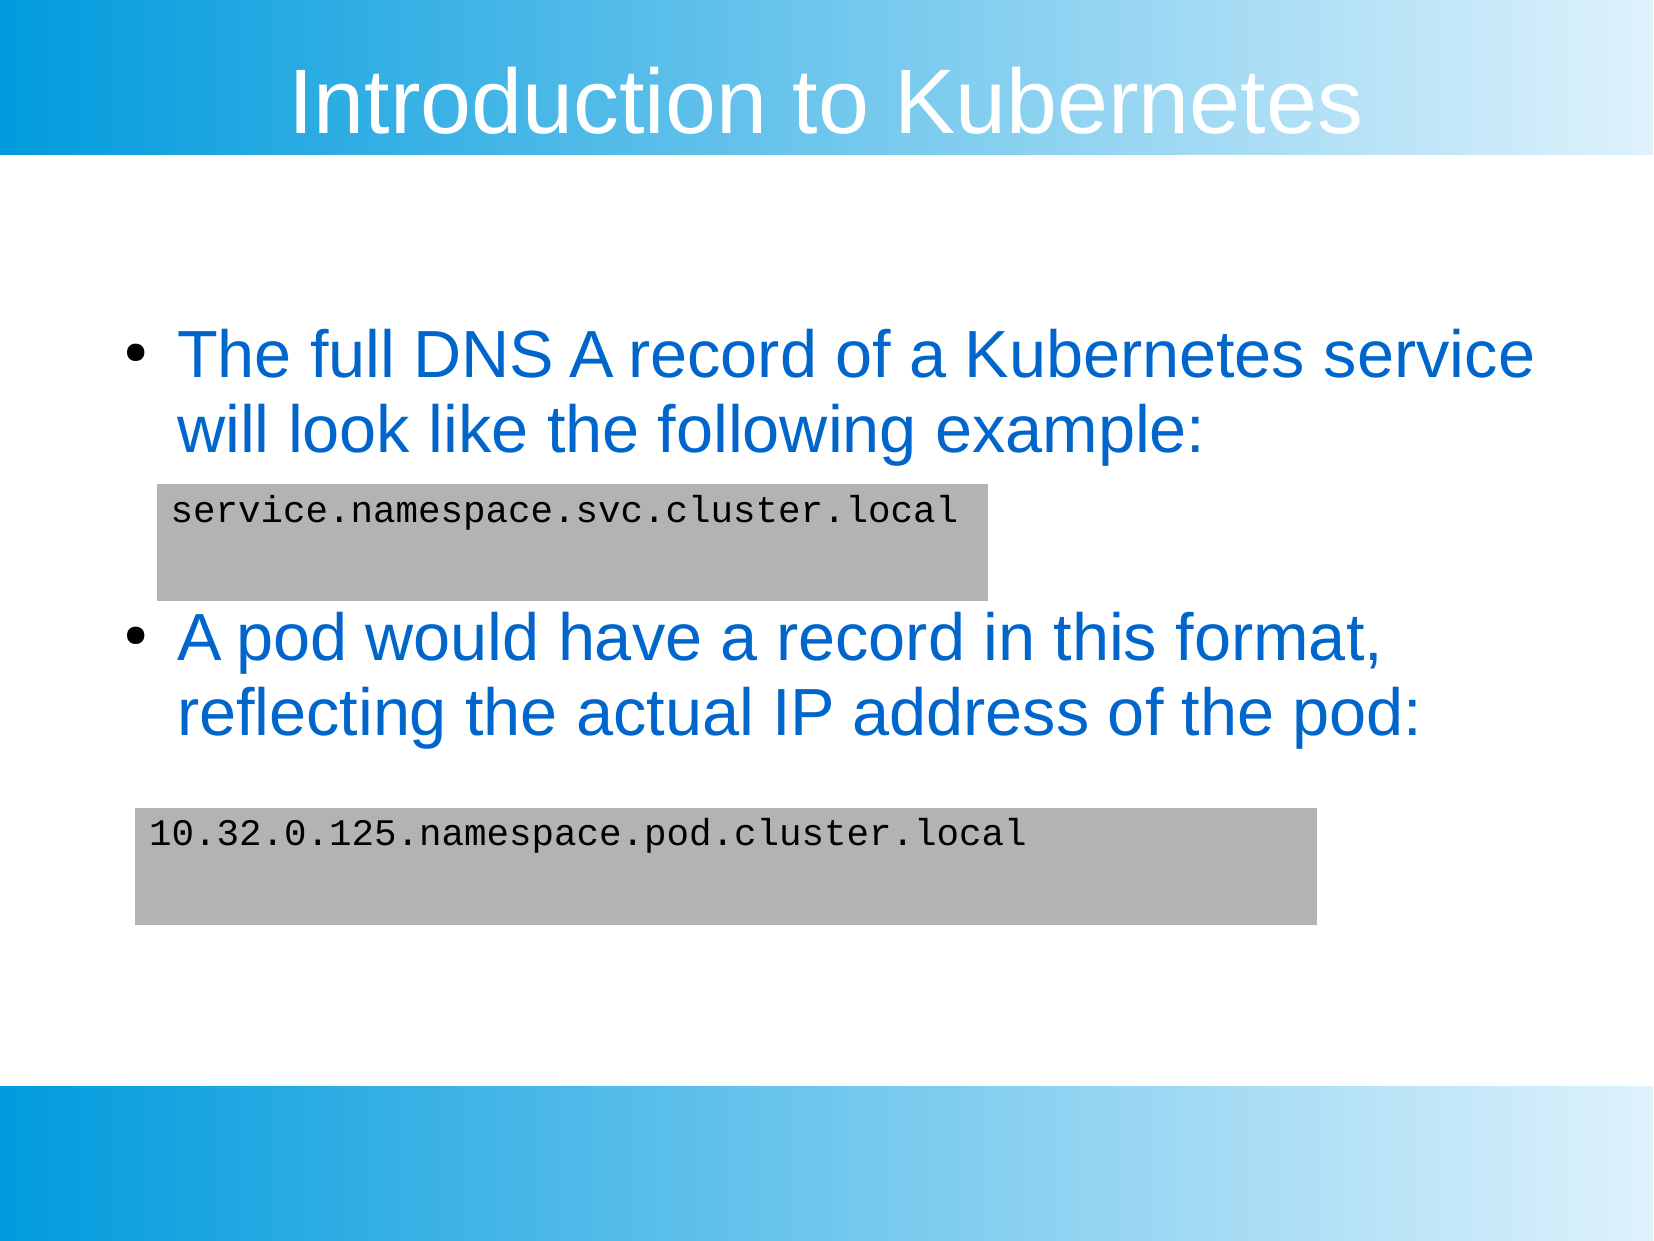

# Introduction to Kubernetes
The full DNS A record of a Kubernetes service will look like the following example:
A pod would have a record in this format, reflecting the actual IP address of the pod:
| service.namespace.svc.cluster.local |
| --- |
| 10.32.0.125.namespace.pod.cluster.local |
| --- |